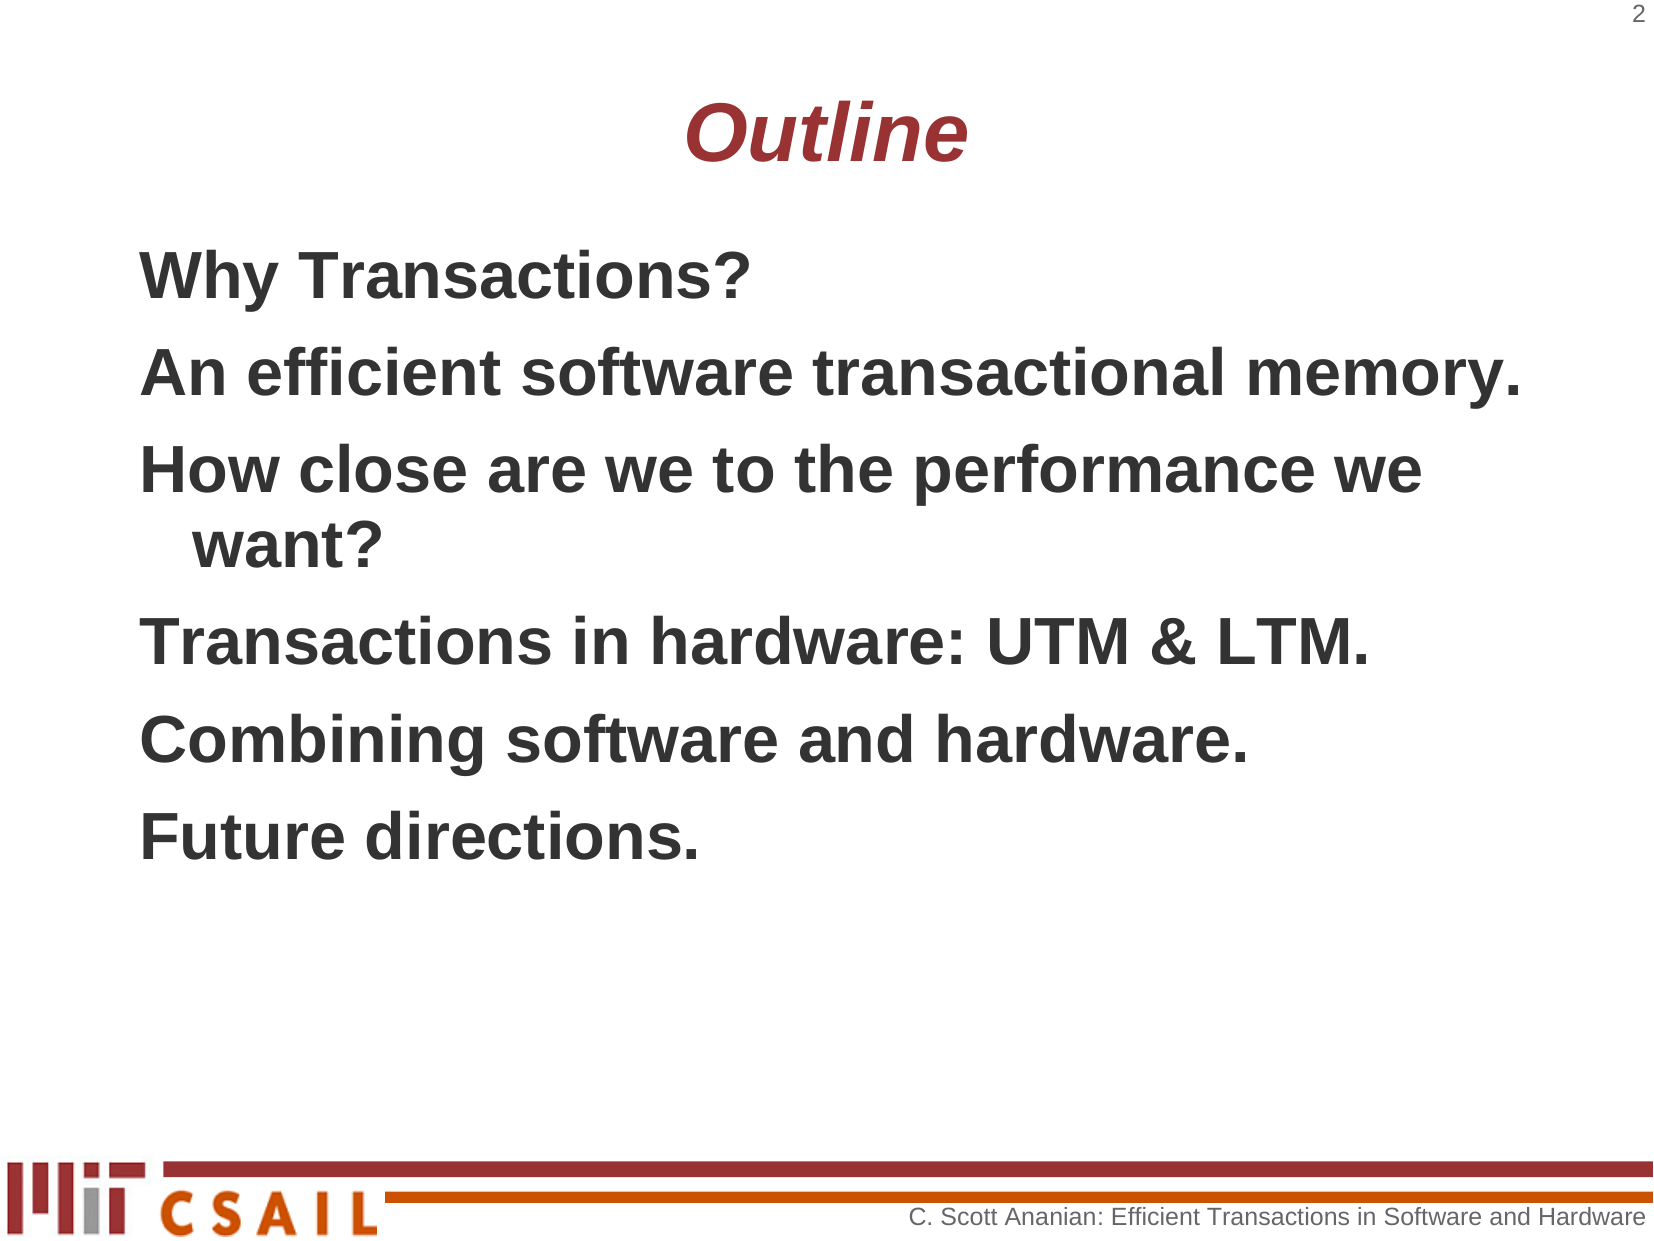

# Outline
Why Transactions?
An efficient software transactional memory.
How close are we to the performance we want?
Transactions in hardware: UTM & LTM.
Combining software and hardware.
Future directions.